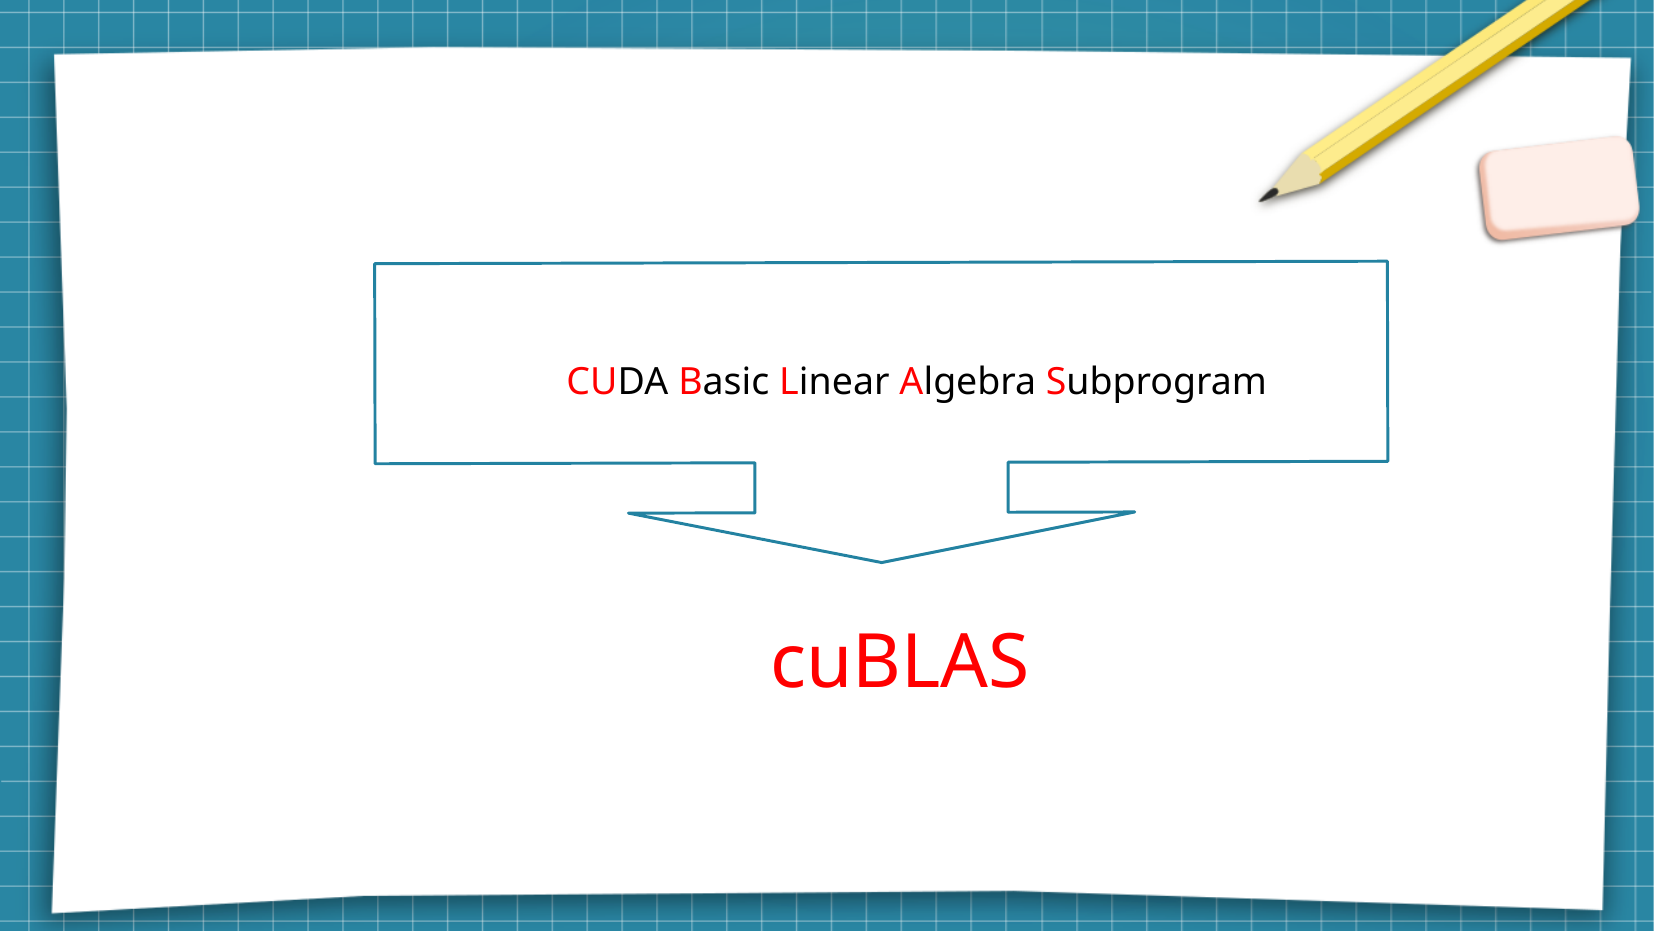

#
CUDA Basic Linear Algebra Subprogram
cuBLAS